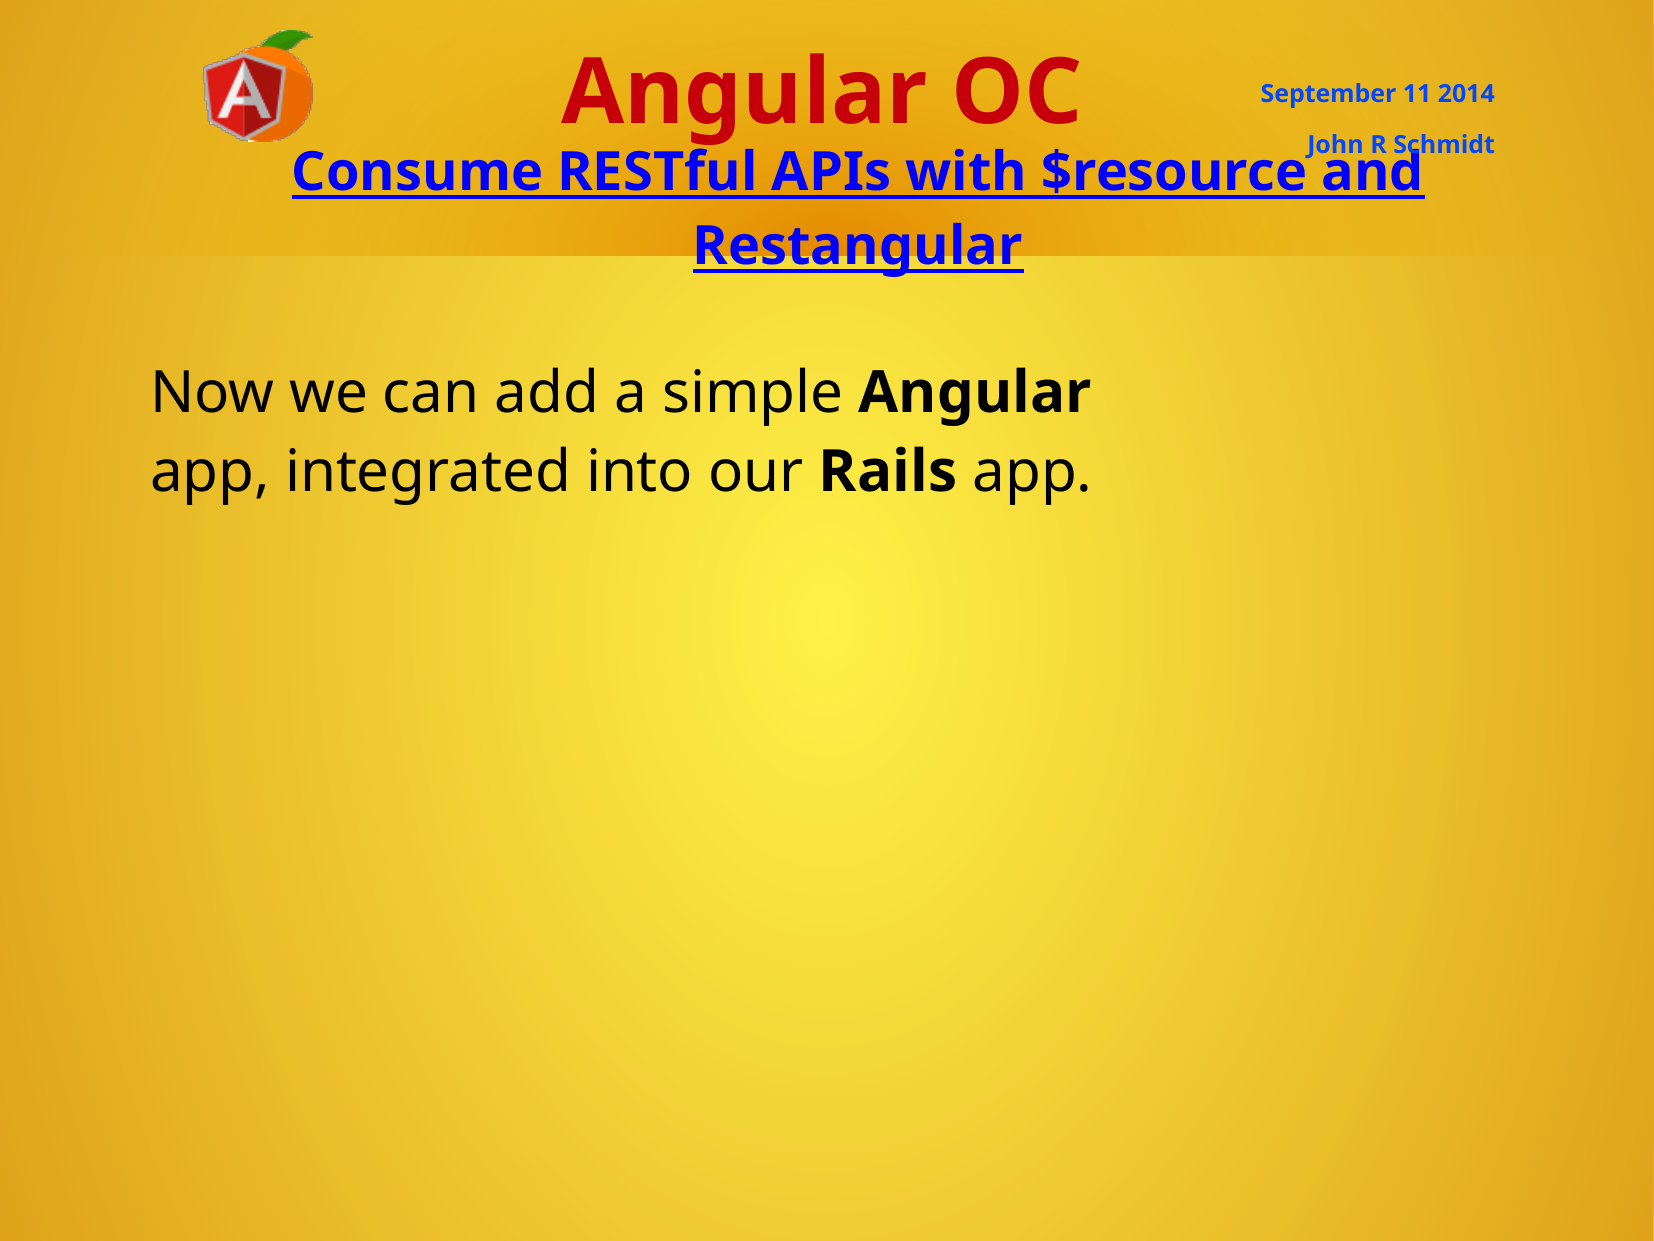

Angular OC
September 11 2014
John R Schmidt
Consume RESTful APIs with $resource and Restangular
# Now we can add a simple Angular app, integrated into our Rails app.